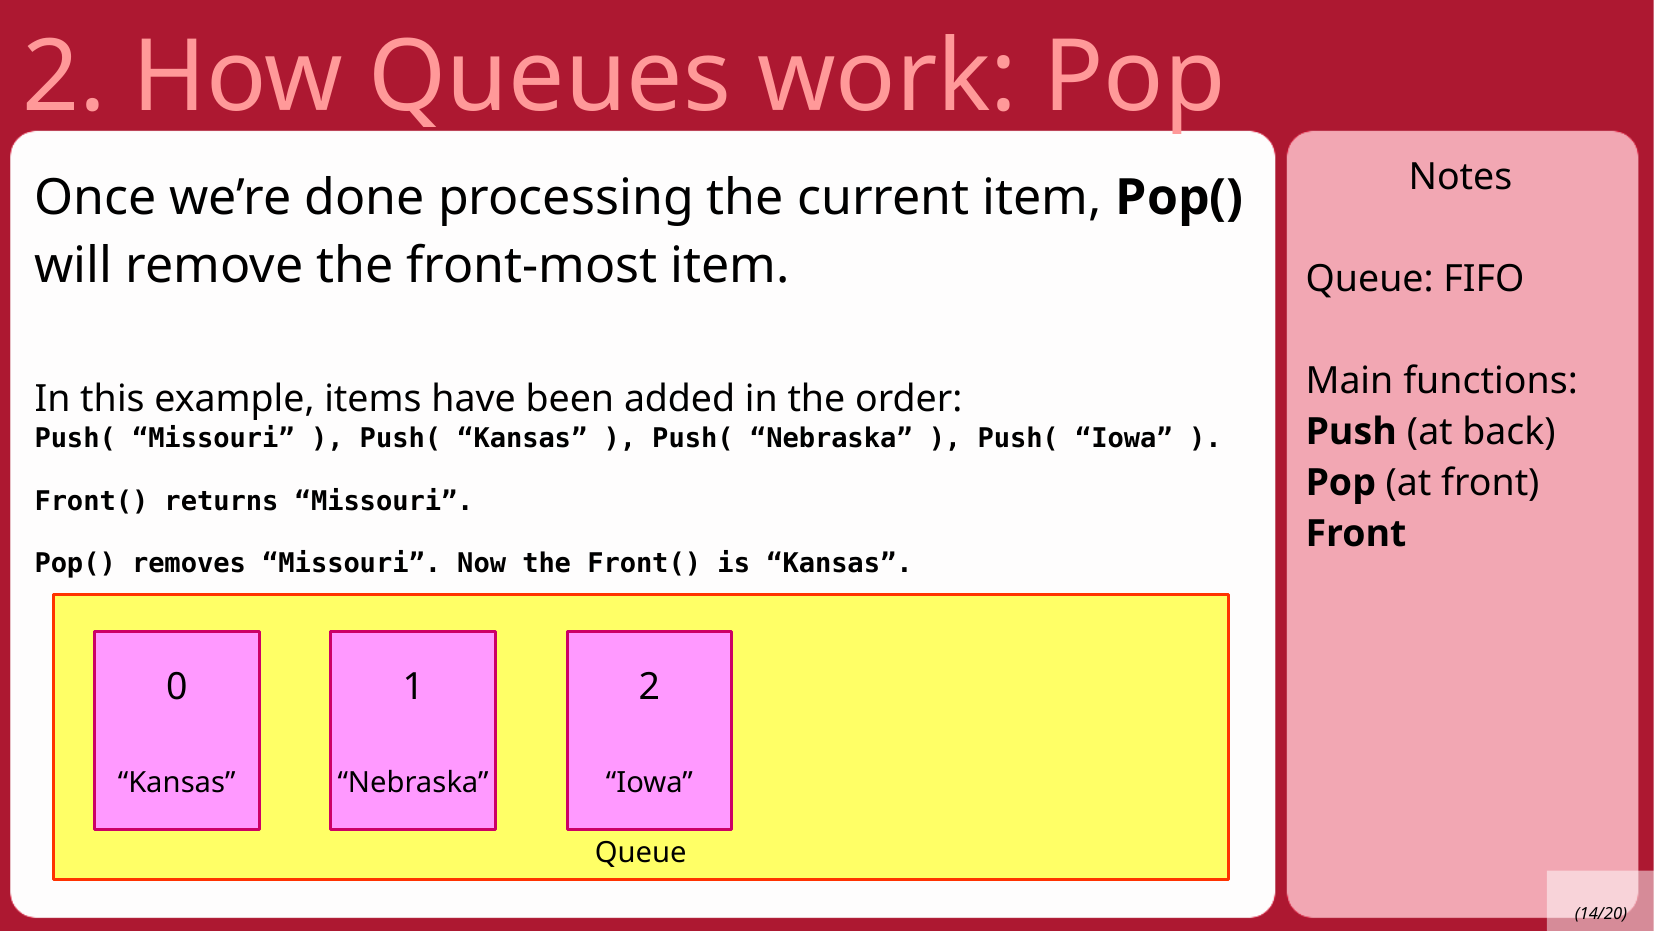

# 2. How Queues work: Pop
Notes
Queue: FIFO
Main functions:
Push (at back)
Pop (at front)
Front
Once we’re done processing the current item, Pop() will remove the front-most item.
In this example, items have been added in the order:
Push( “Missouri” ), Push( “Kansas” ), Push( “Nebraska” ), Push( “Iowa” ).
Front() returns “Missouri”.
Pop() removes “Missouri”. Now the Front() is “Kansas”.
Queue
0
“Kansas”
1
“Nebraska”
2
“Iowa”